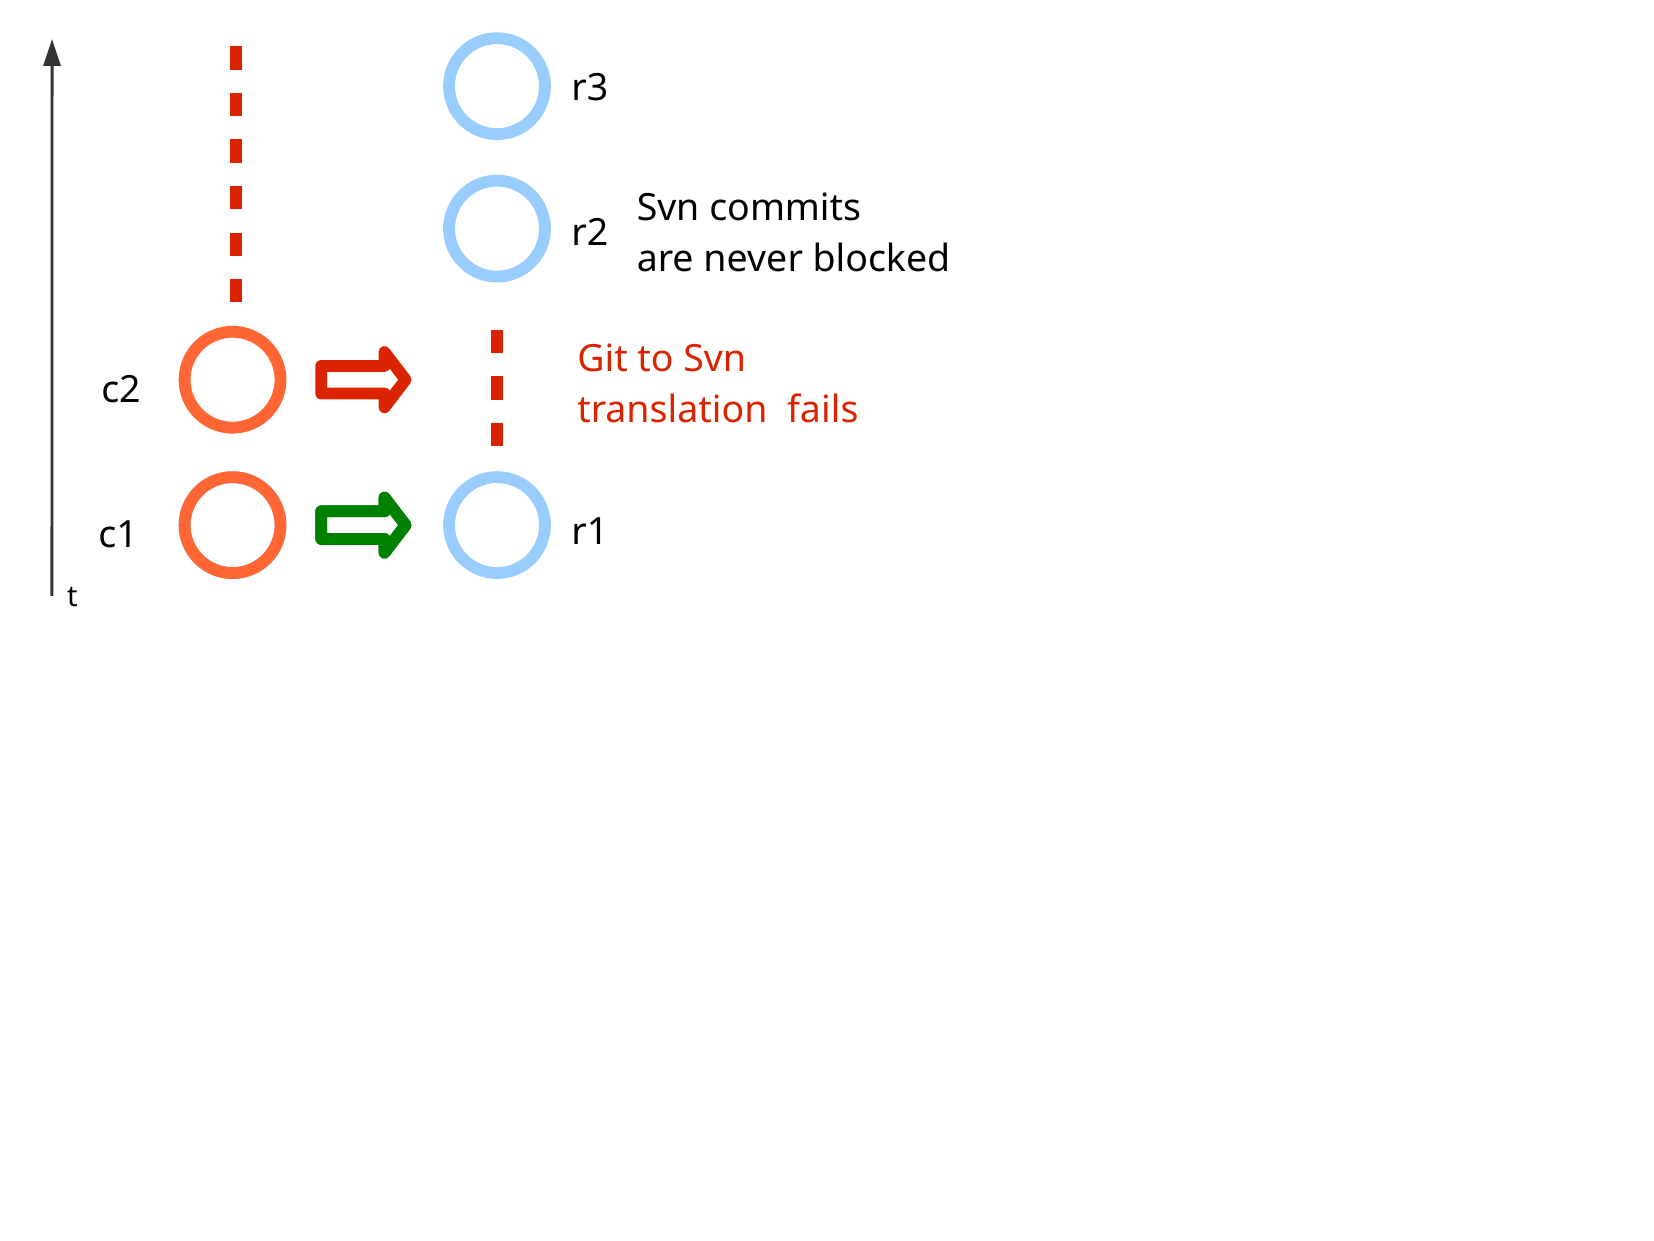

r3
Svn commits
are never blocked
r2
Git to Svn
translation fails
c2
r1
c1
t